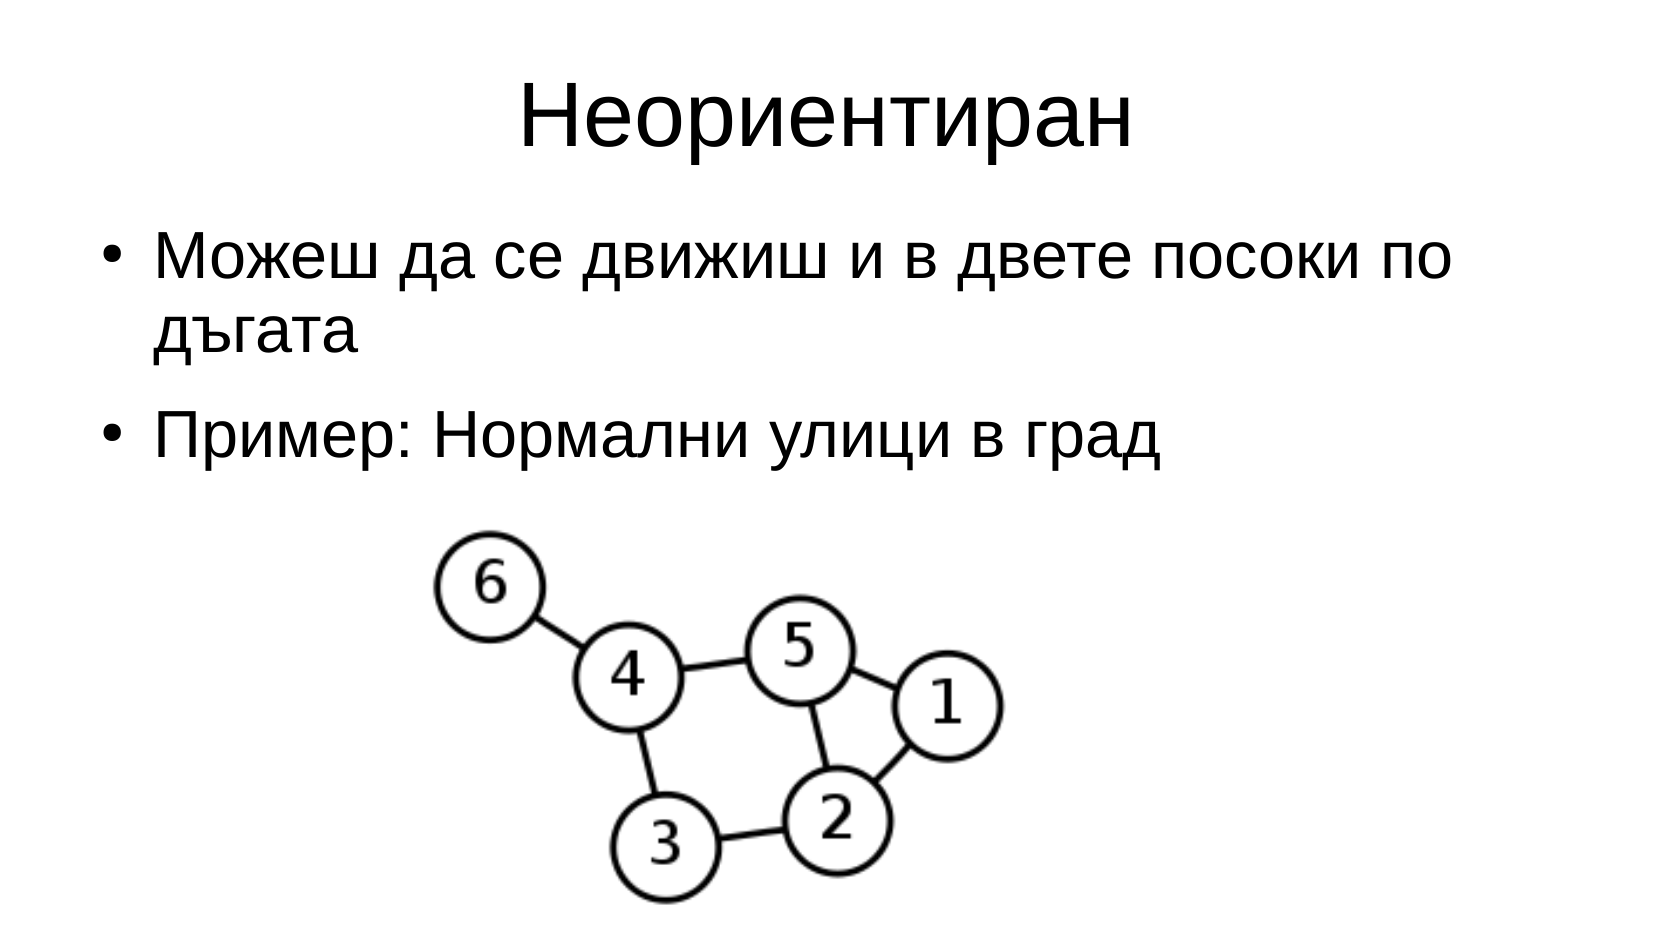

# Неориентиран
Можеш да се движиш и в двете посоки по дъгата
Пример: Нормални улици в град